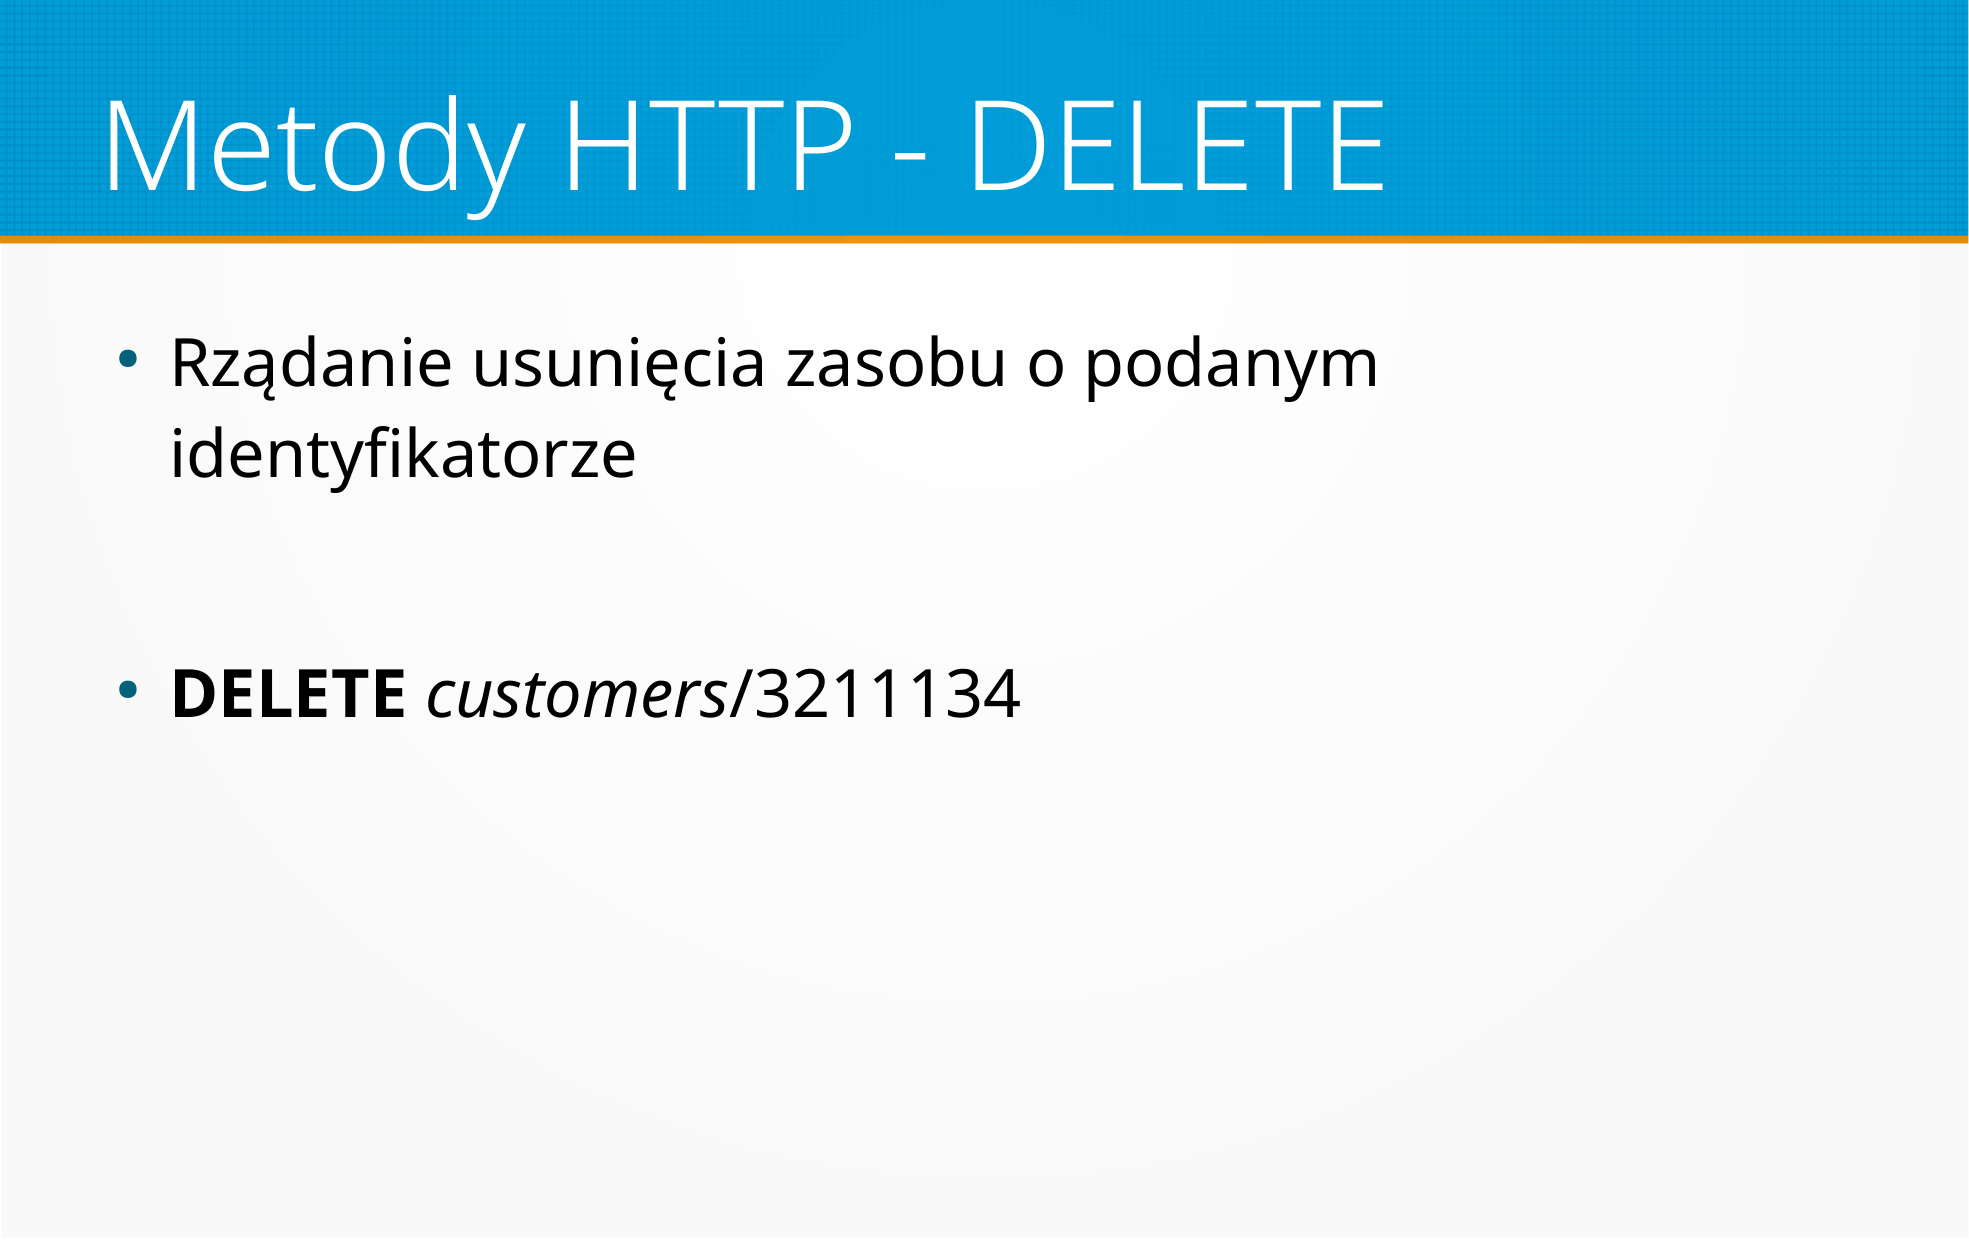

# Metody HTTP - DELETE
Rządanie usunięcia zasobu o podanym identyfikatorze
DELETE customers/3211134